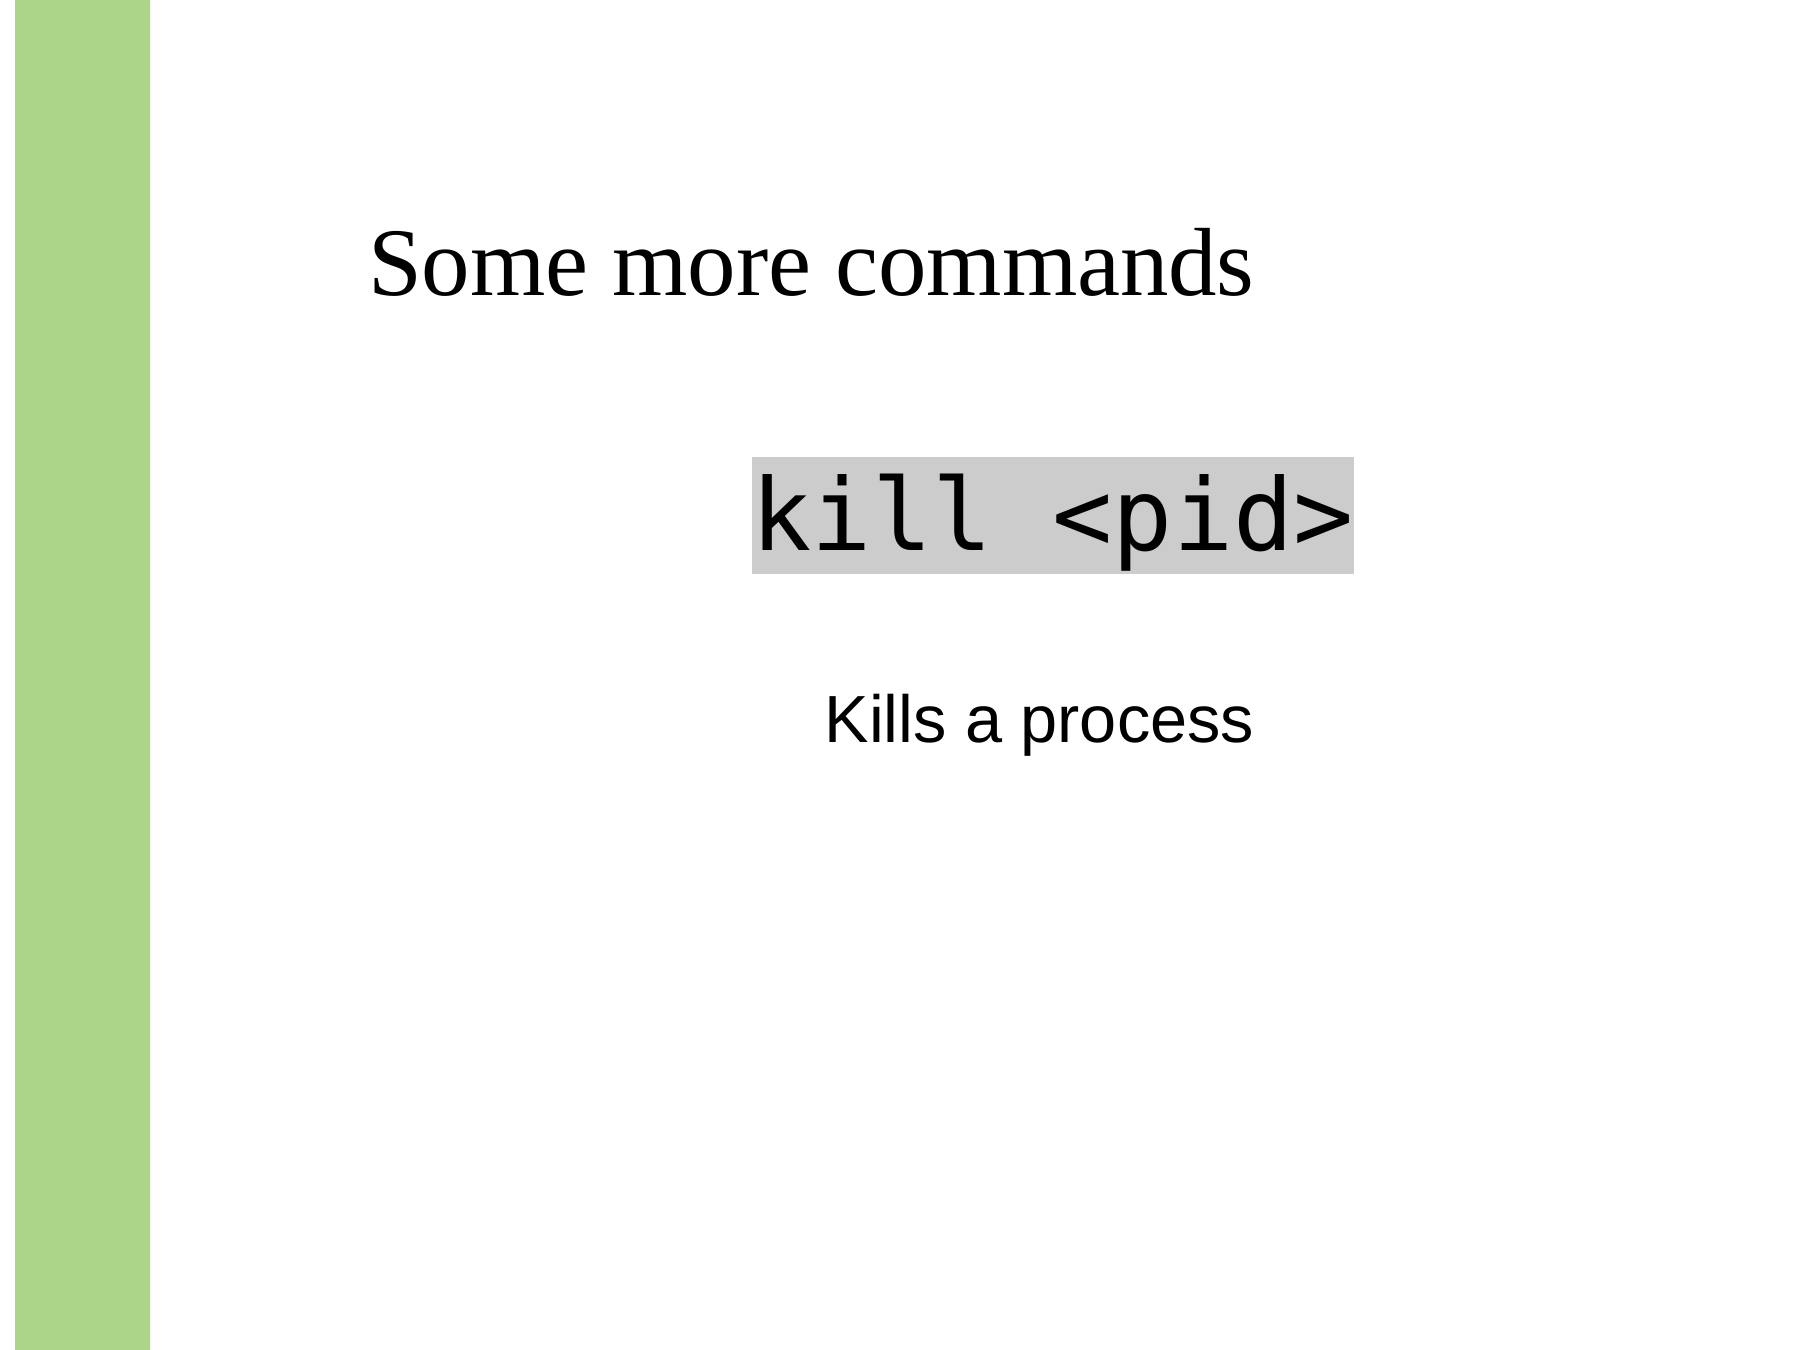

# Some more commands
kill <pid>
Kills a process